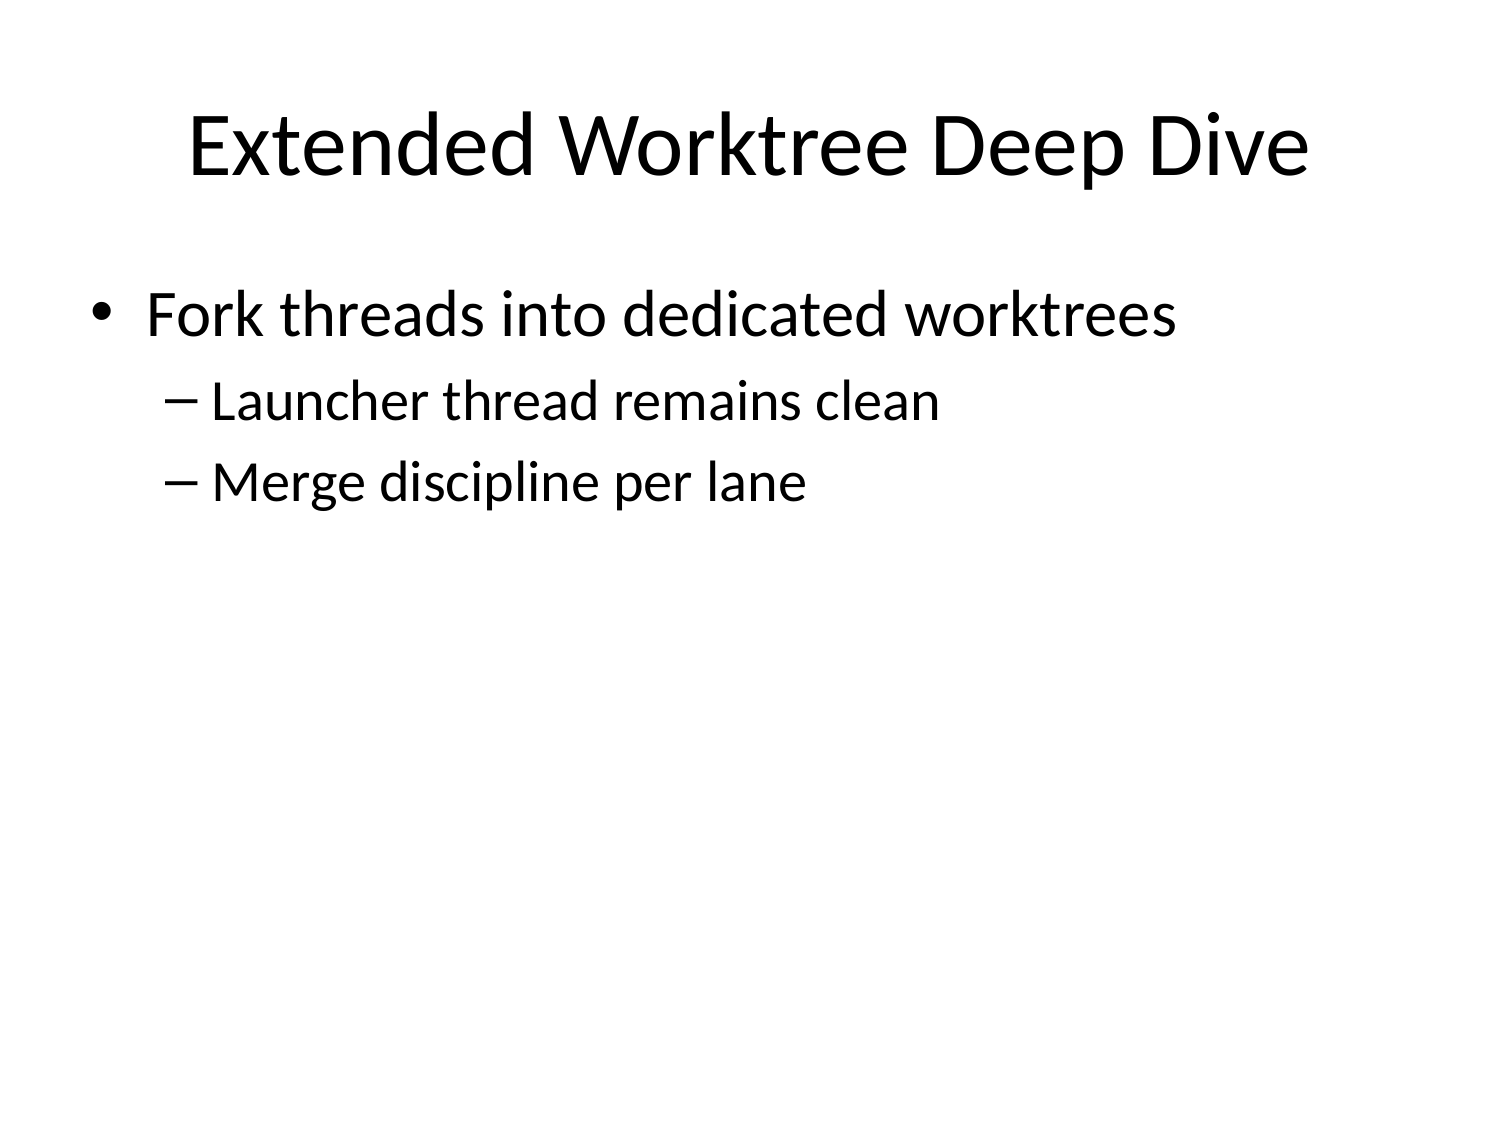

# Extended Worktree Deep Dive
Fork threads into dedicated worktrees
Launcher thread remains clean
Merge discipline per lane